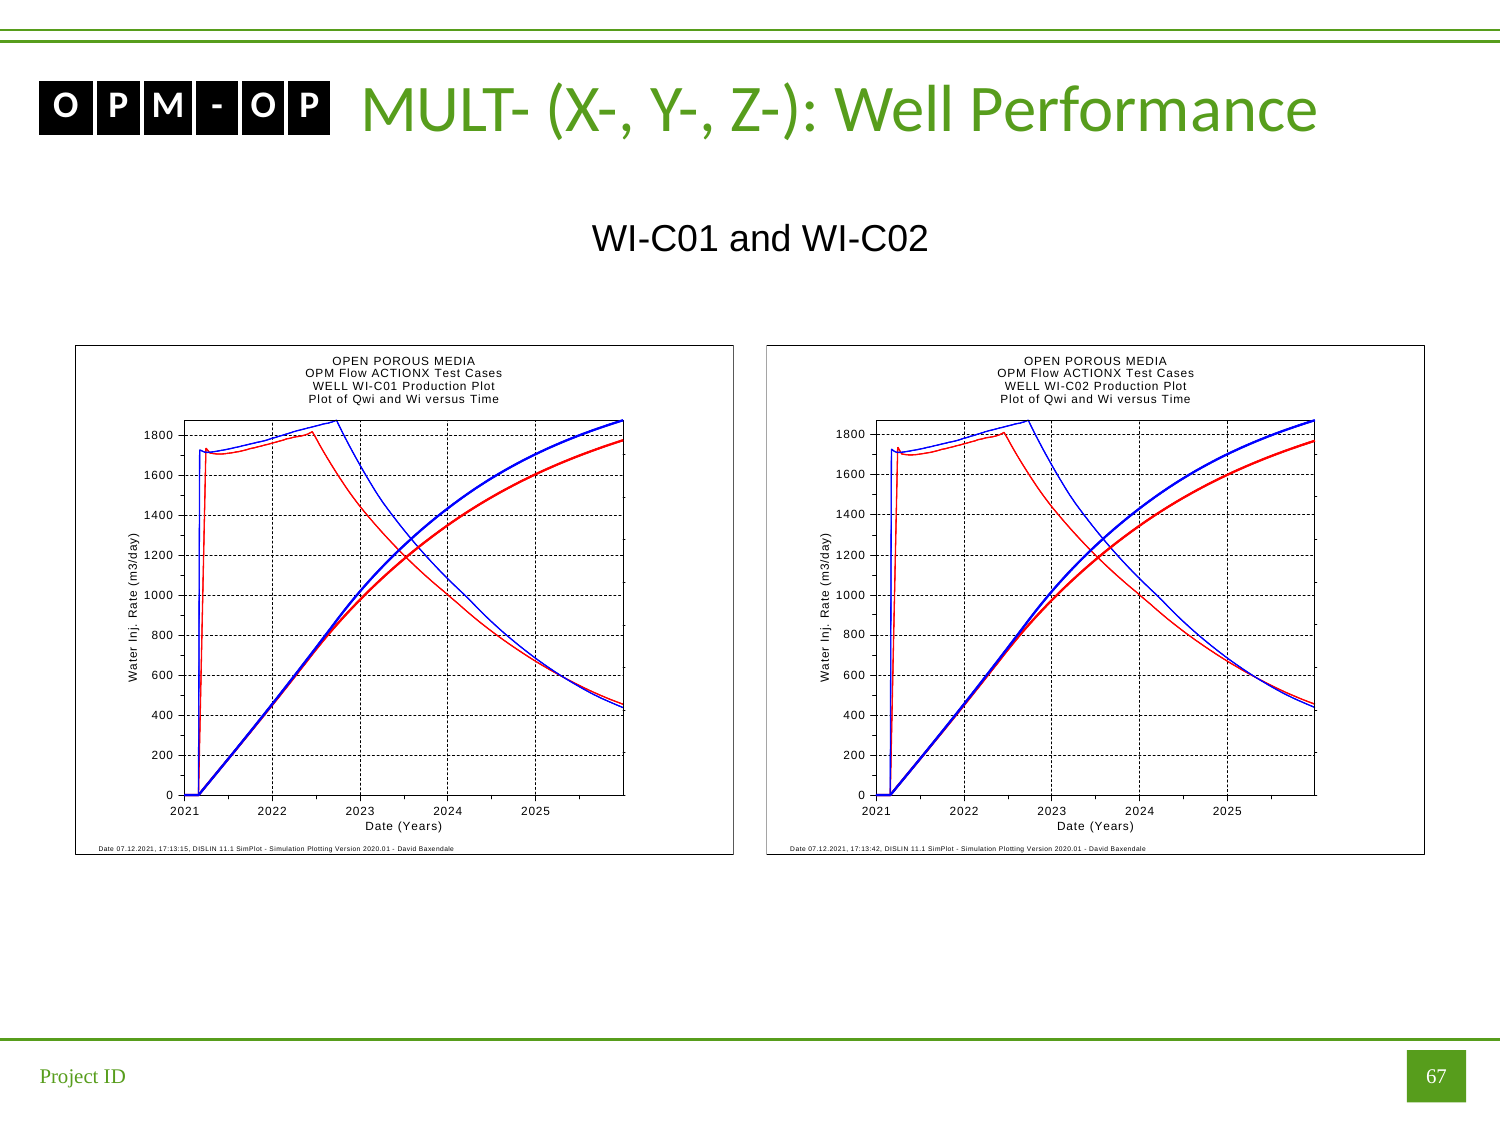

# MULT- (X-, Y-, Z-): Well Performance
WI-C01 and WI-C02
Project ID
67